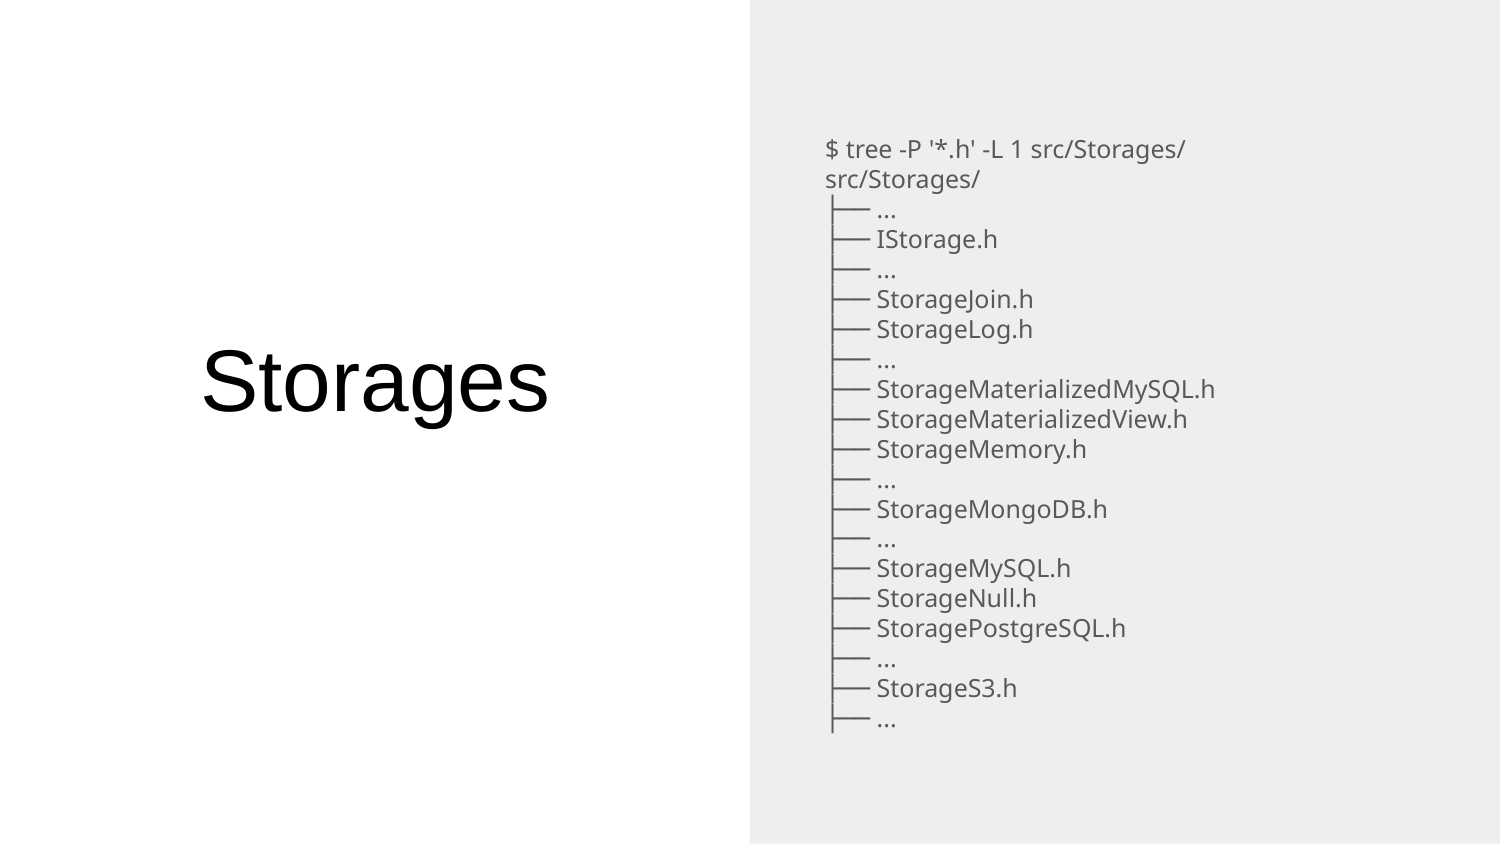

$ tree -P '*.h' -L 1 src/Storages/
src/Storages/
├── ...
├── IStorage.h
├── ...
├── StorageJoin.h
├── StorageLog.h
├── ...
├── StorageMaterializedMySQL.h
├── StorageMaterializedView.h
├── StorageMemory.h
├── ...
├── StorageMongoDB.h
├── ...
├── StorageMySQL.h
├── StorageNull.h
├── StoragePostgreSQL.h
├── ...
├── StorageS3.h
├── ...
# Storages